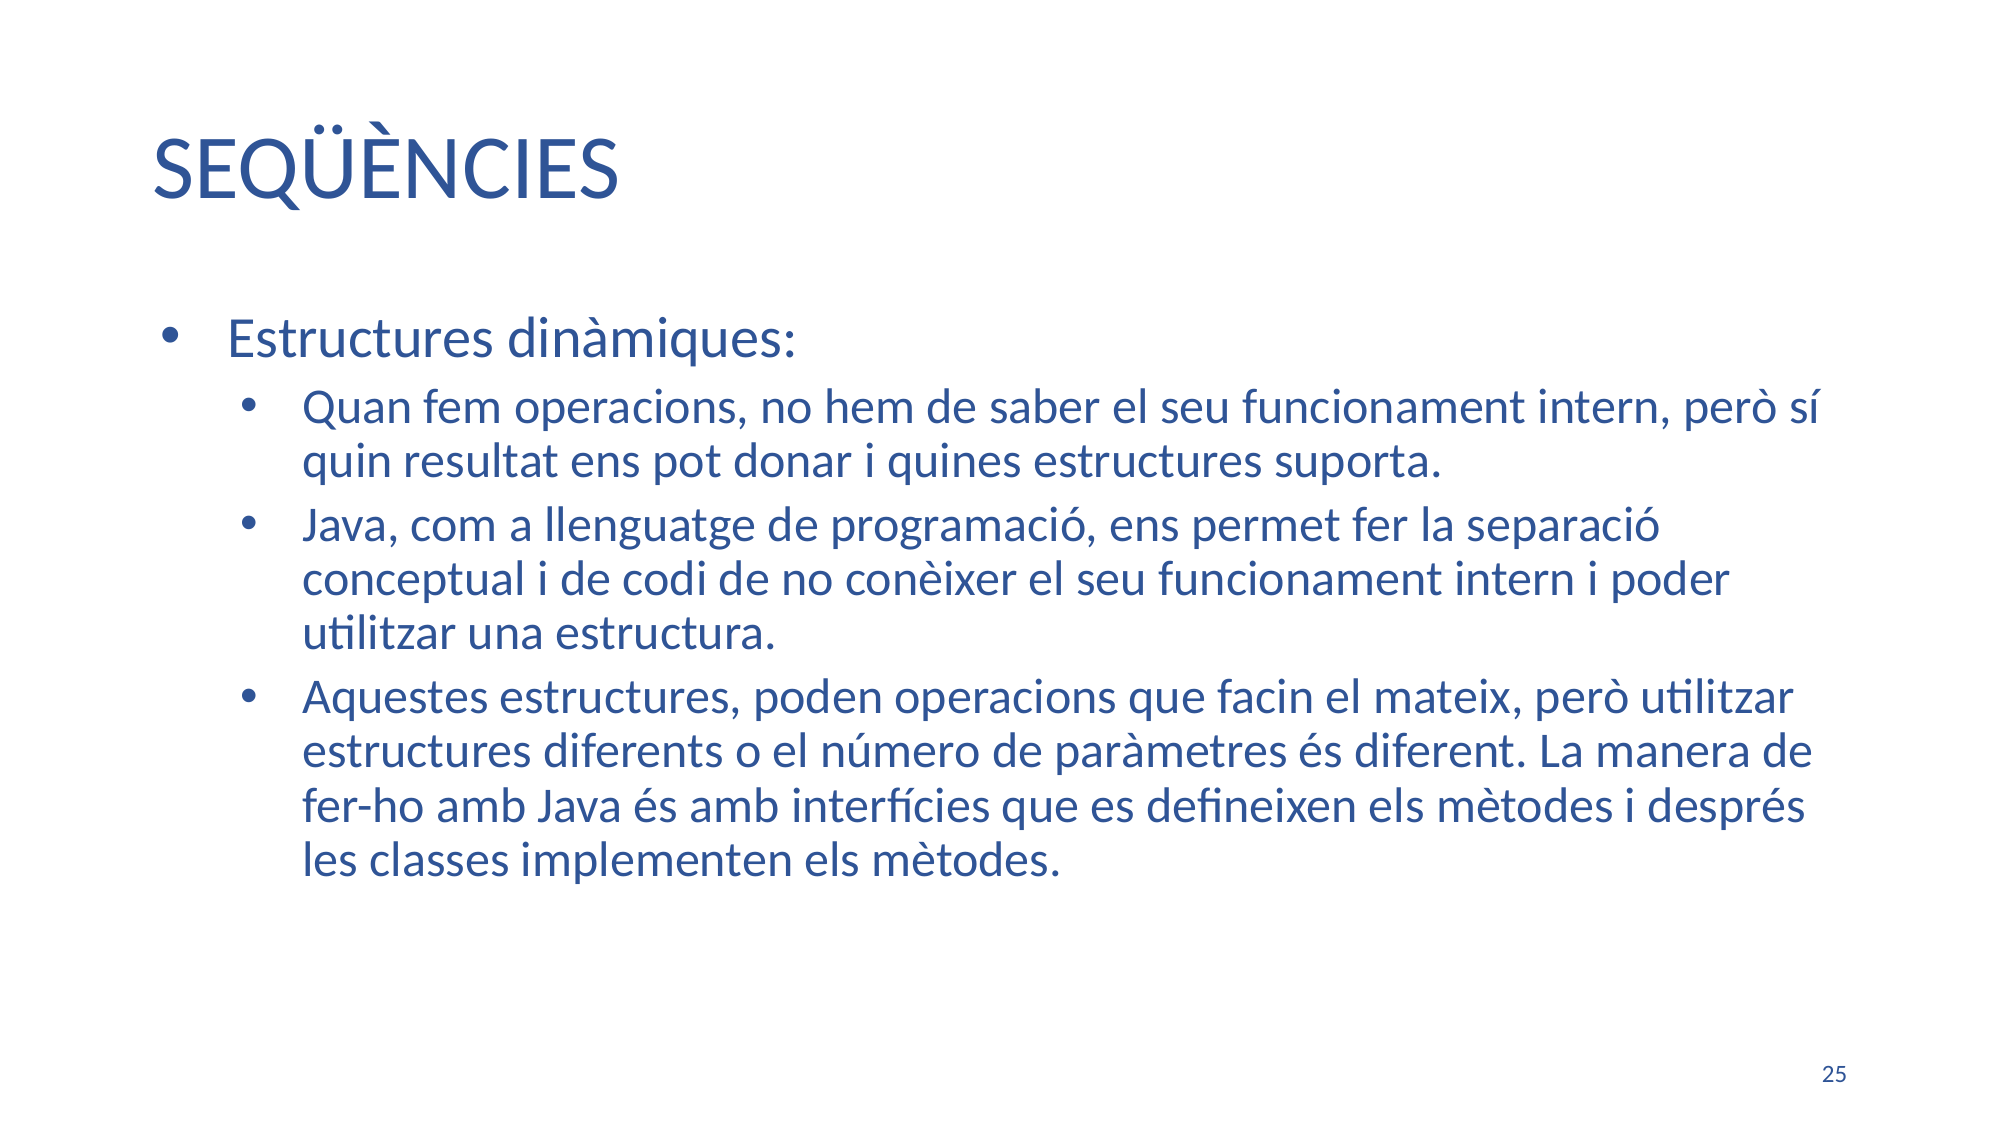

# SEQÜÈNCIES
Estructures dinàmiques:
Quan fem operacions, no hem de saber el seu funcionament intern, però sí quin resultat ens pot donar i quines estructures suporta.
Java, com a llenguatge de programació, ens permet fer la separació conceptual i de codi de no conèixer el seu funcionament intern i poder utilitzar una estructura.
Aquestes estructures, poden operacions que facin el mateix, però utilitzar estructures diferents o el número de paràmetres és diferent. La manera de fer-ho amb Java és amb interfícies que es defineixen els mètodes i després les classes implementen els mètodes.